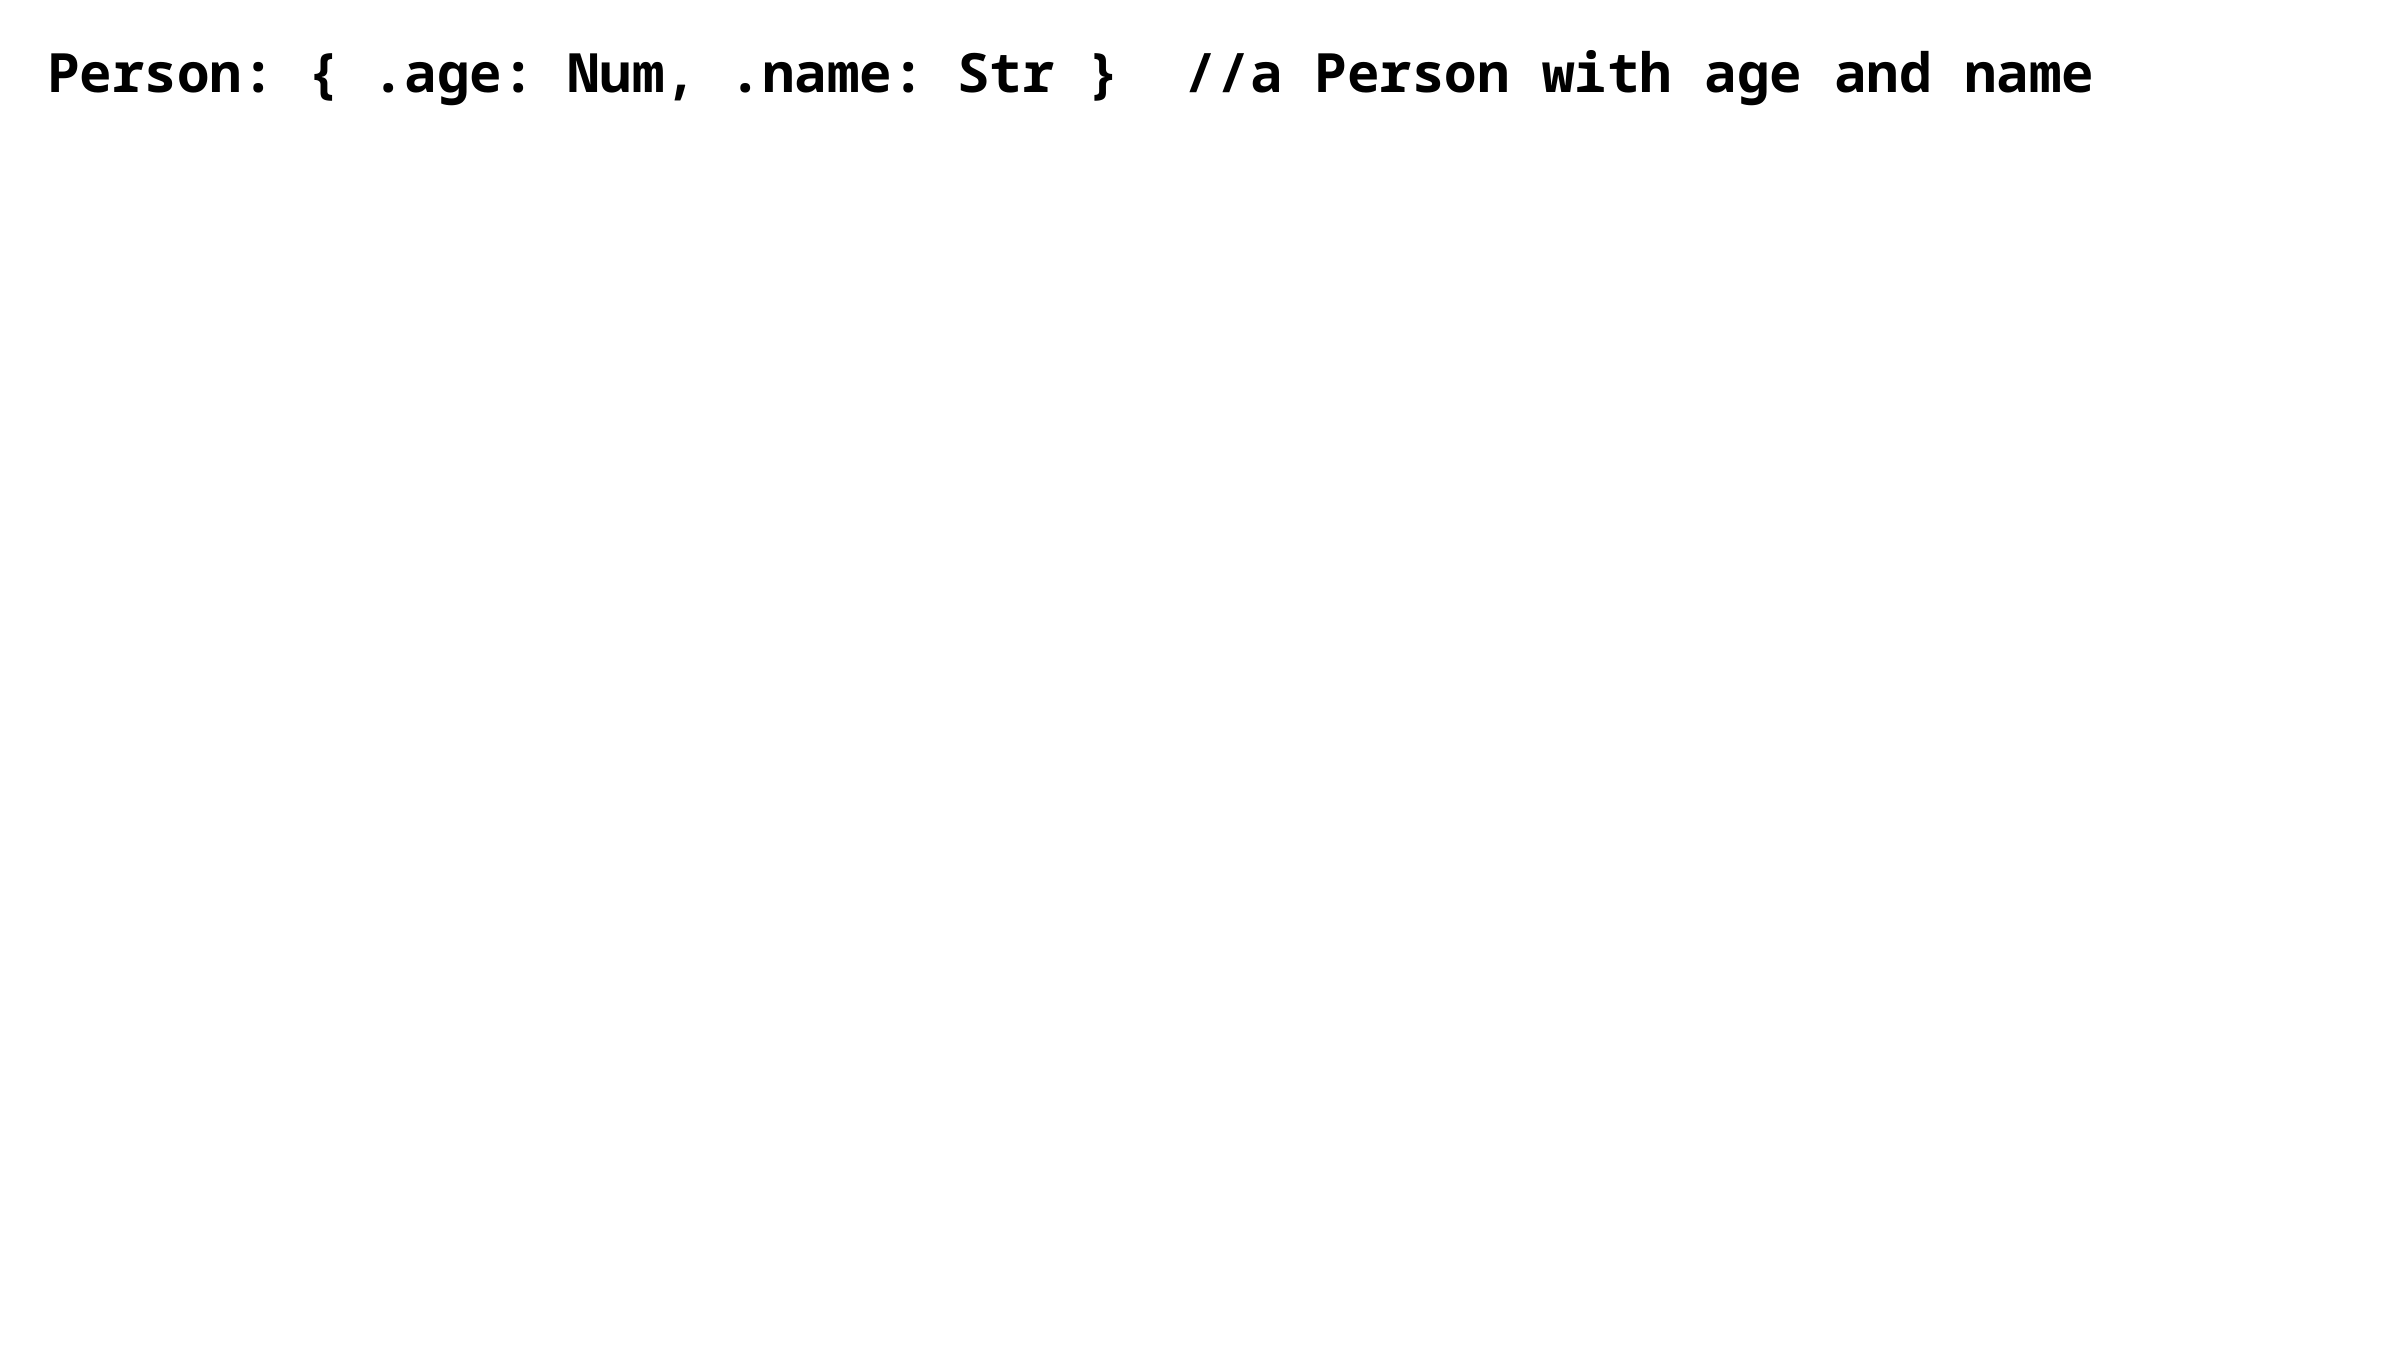

Person: { .age: Num, .name: Str } //a Person with age and name